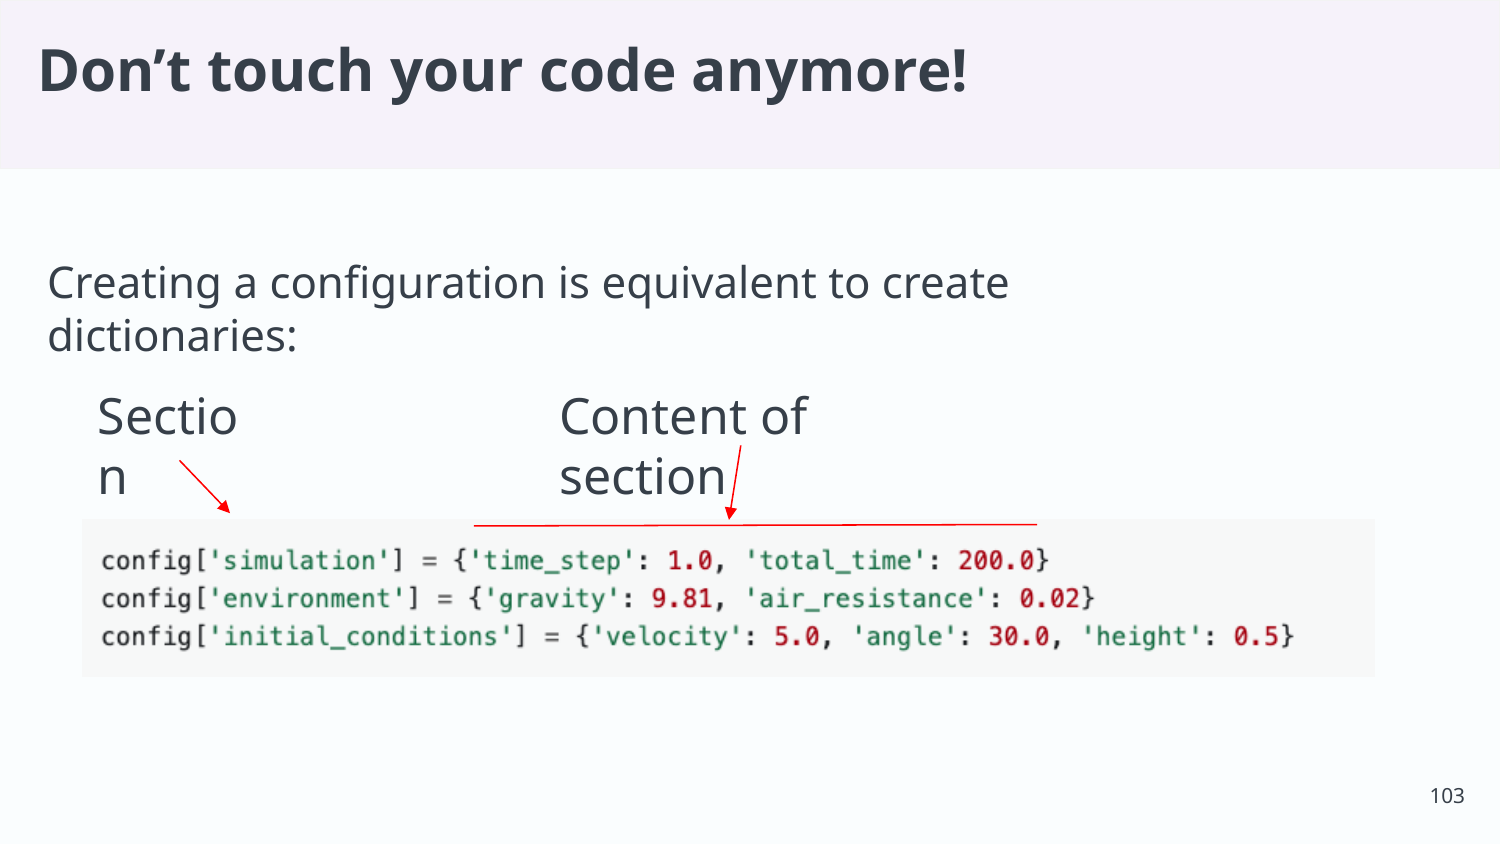

# Don’t touch your code anymore!
Creating a configuration is equivalent to create dictionaries:
Content of section
Section